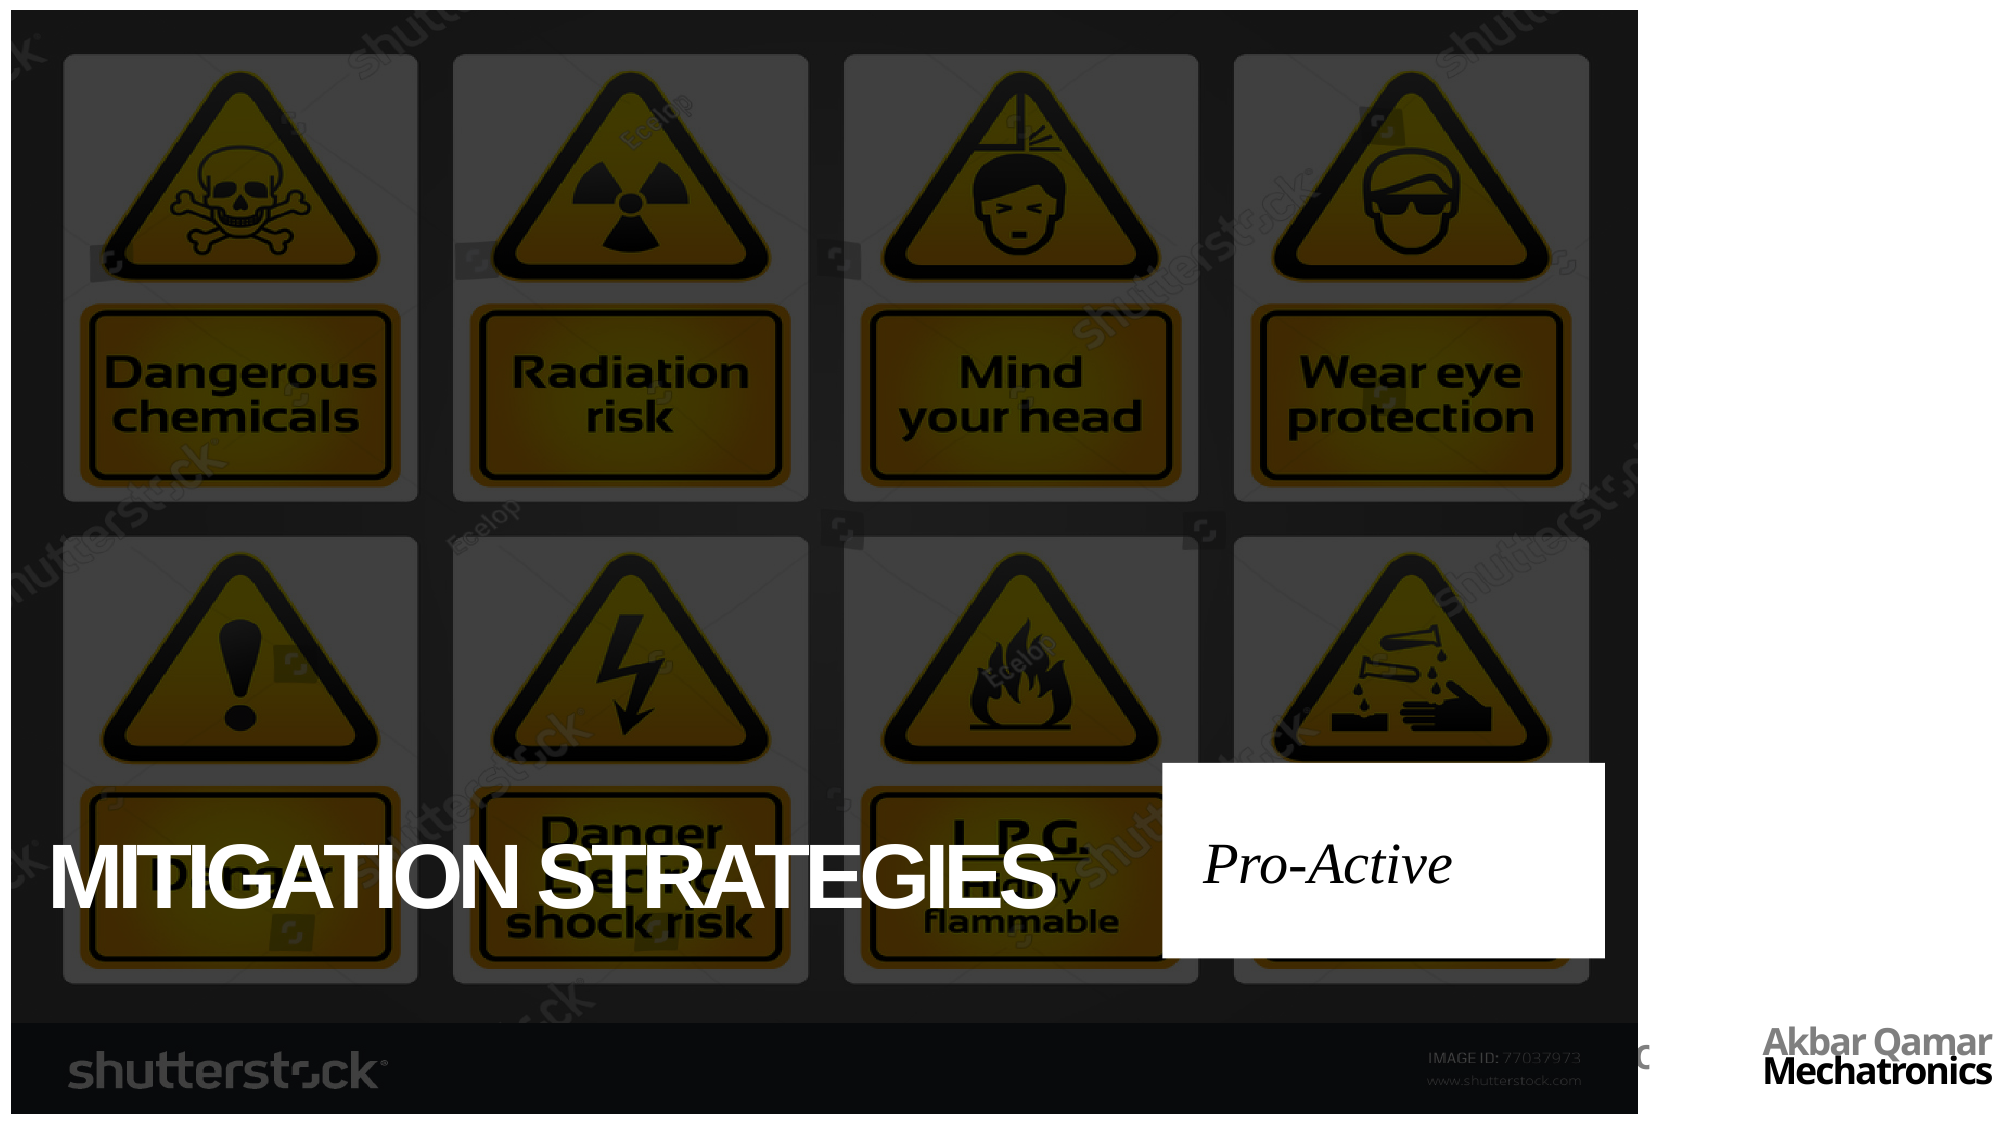

# Mitigation Strategies
Pro-Active
Akbar Qamar
Mechatronics